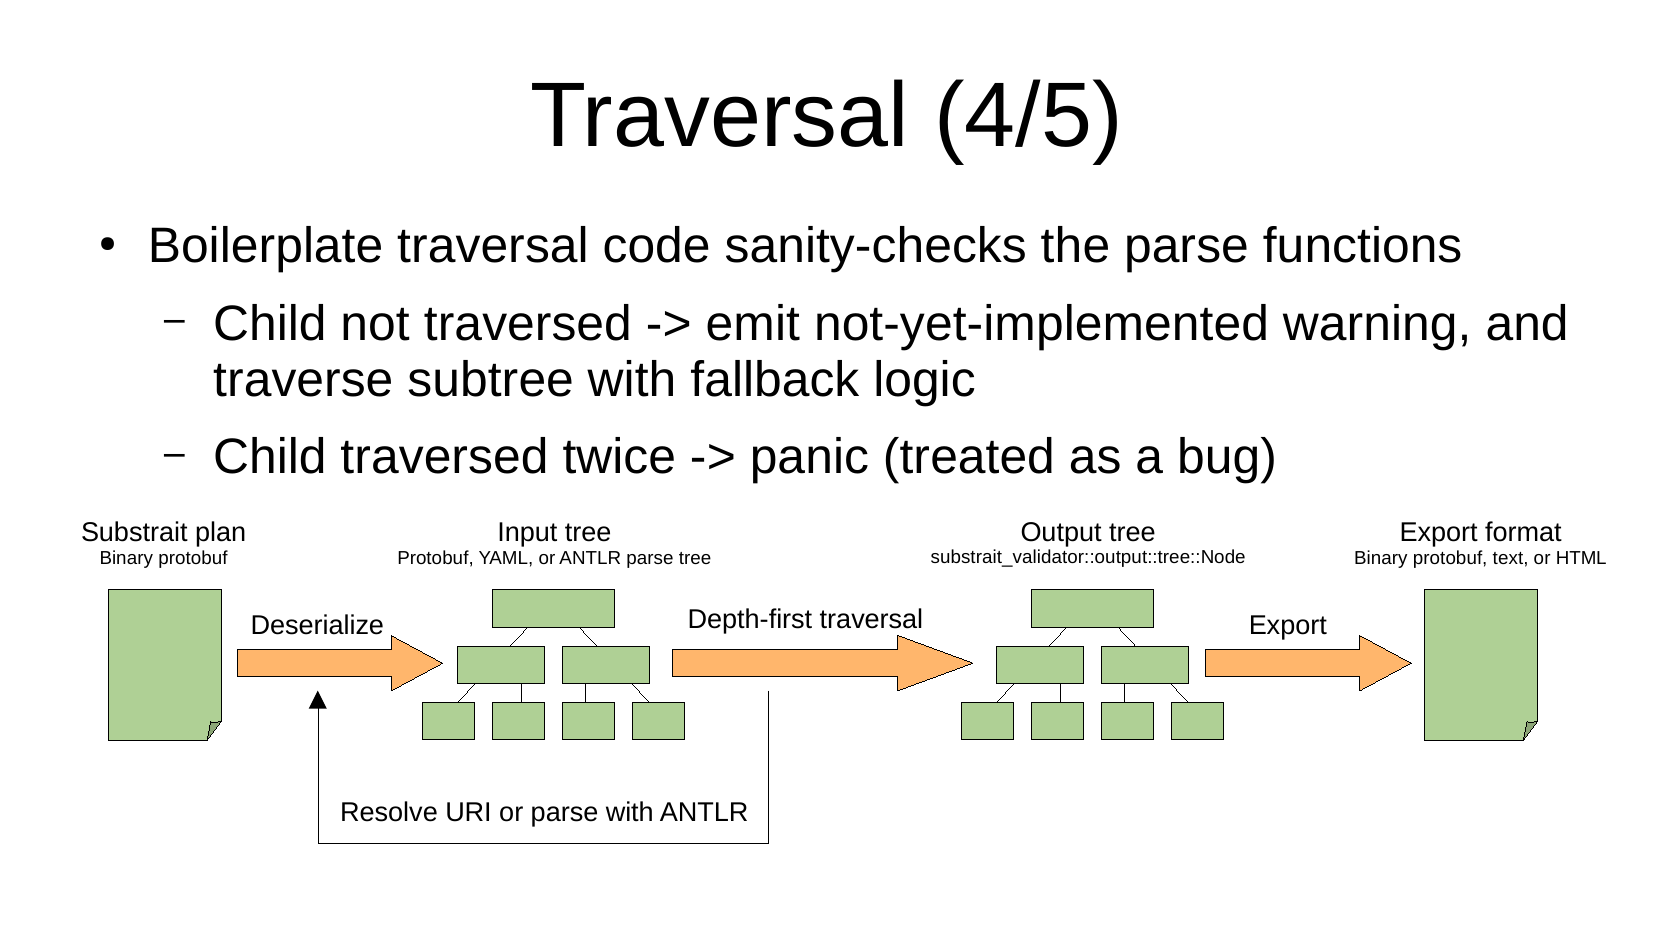

# Traversal (4/5)
Boilerplate traversal code sanity-checks the parse functions
Child not traversed -> emit not-yet-implemented warning, and traverse subtree with fallback logic
Child traversed twice -> panic (treated as a bug)
Output tree
substrait_validator::output::tree::Node
Input tree
Protobuf, YAML, or ANTLR parse tree
Substrait plan
Binary protobuf
Export format
Binary protobuf, text, or HTML
Depth-first traversal
Export
Deserialize
Resolve URI or parse with ANTLR